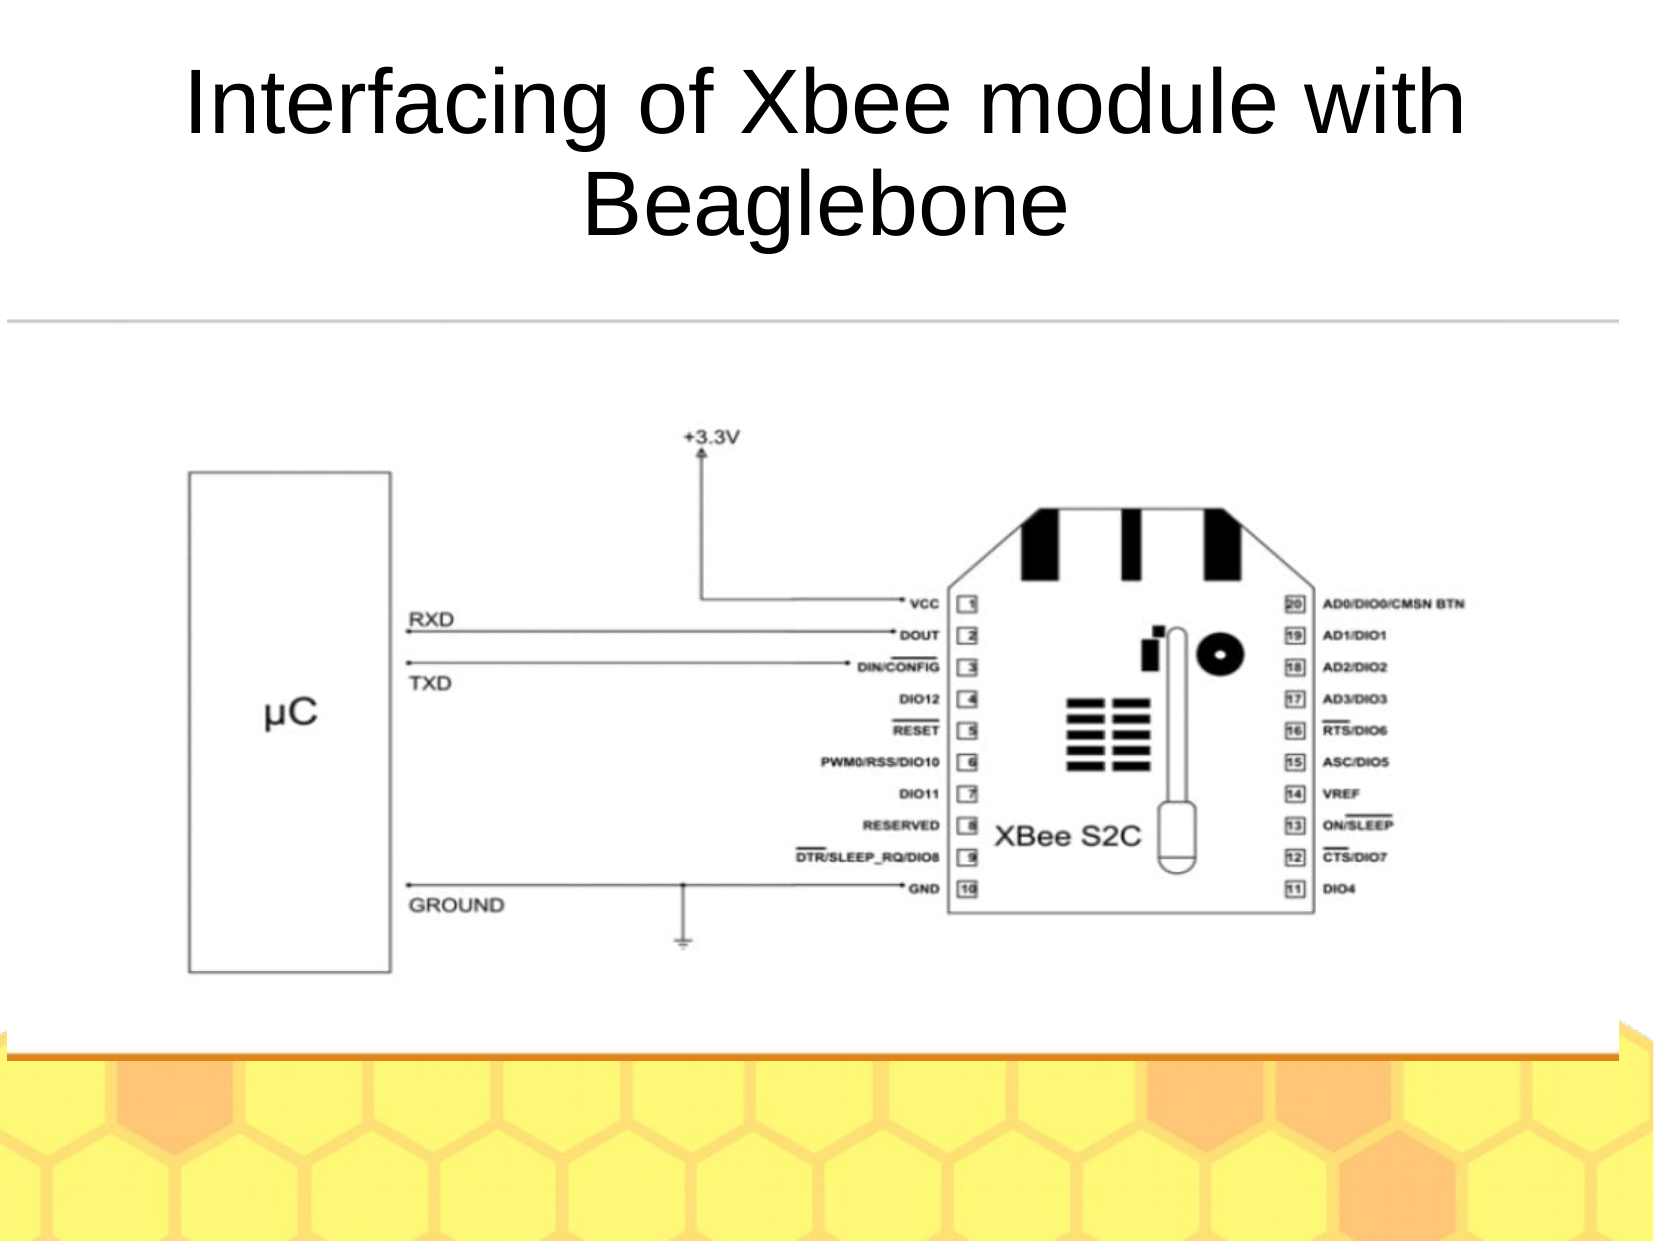

# Interfacing of Xbee module with Beaglebone